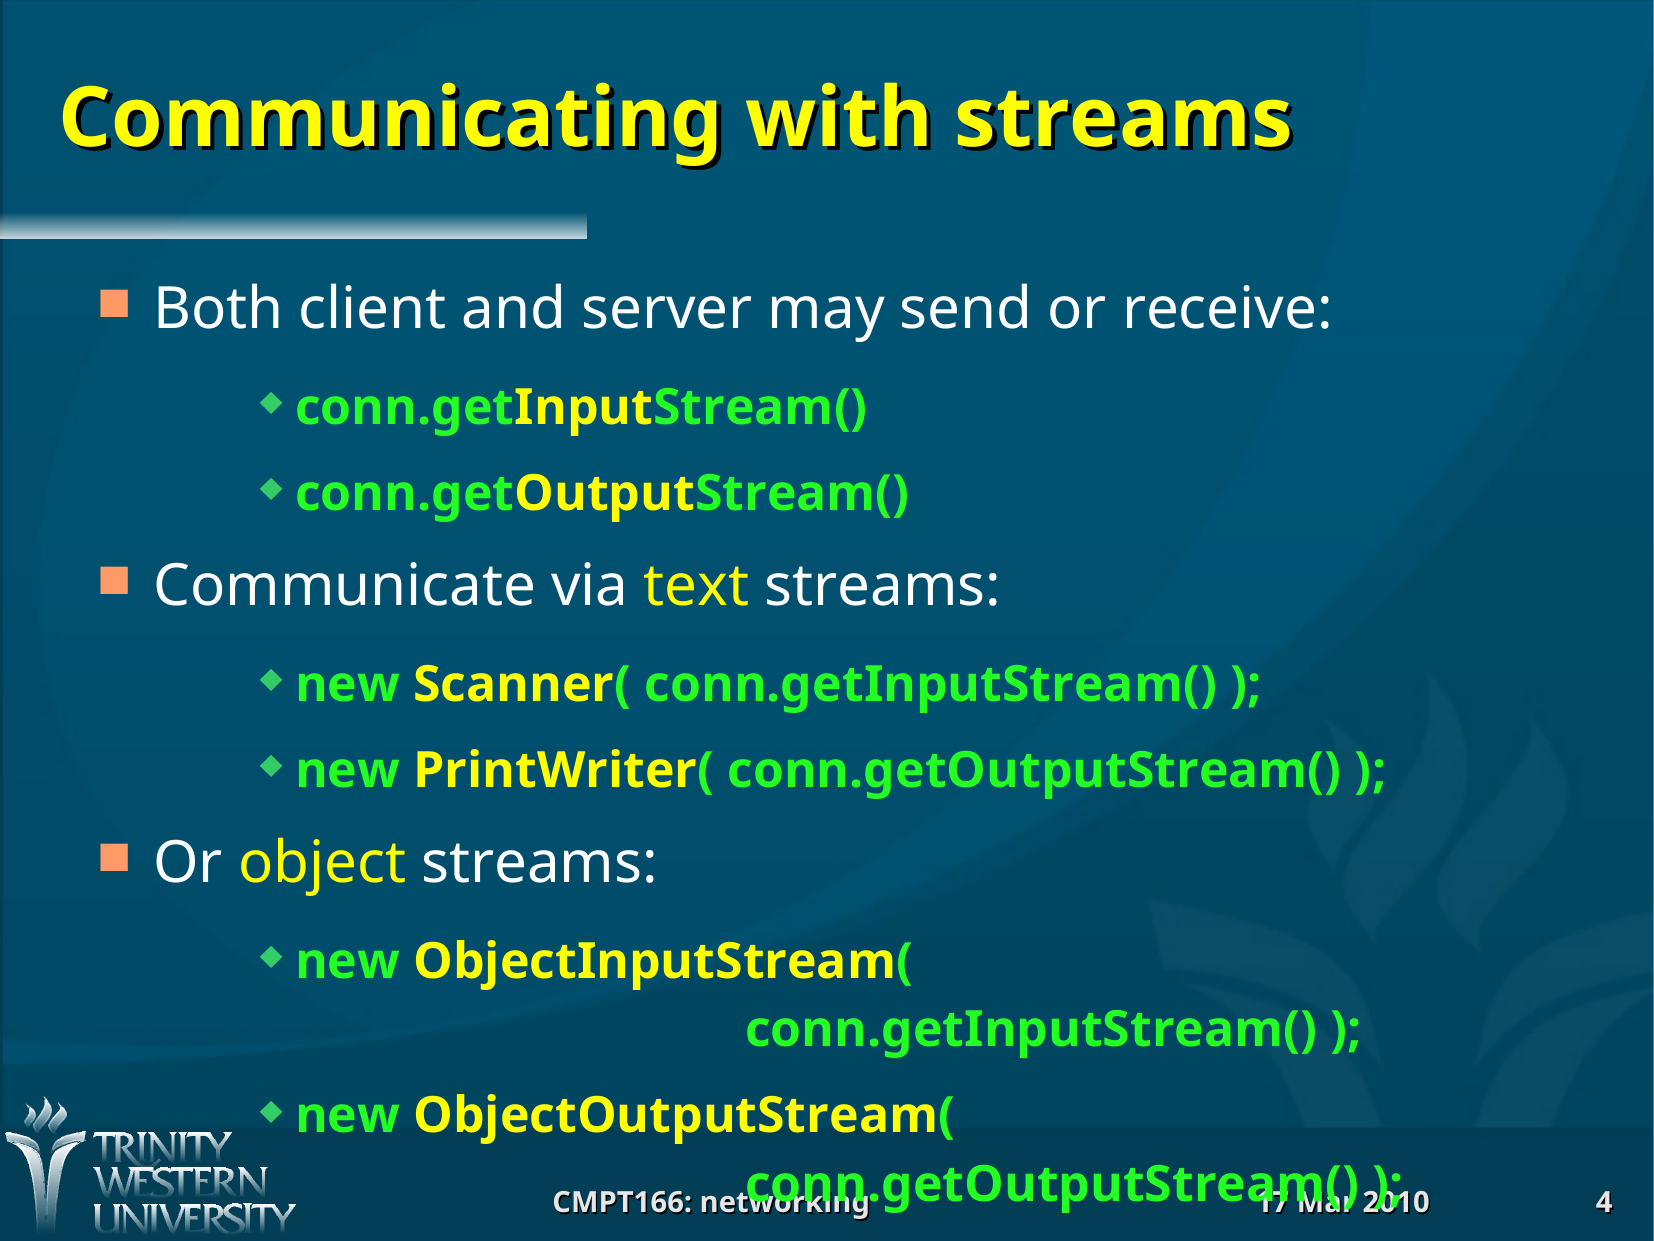

# Communicating with streams
Both client and server may send or receive:
conn.getInputStream()
conn.getOutputStream()
Communicate via text streams:
new Scanner( conn.getInputStream() );
new PrintWriter( conn.getOutputStream() );
Or object streams:
new ObjectInputStream(
						conn.getInputStream() );
new ObjectOutputStream(
						conn.getOutputStream() );
CMPT166: networking
17 Mar 2010
4